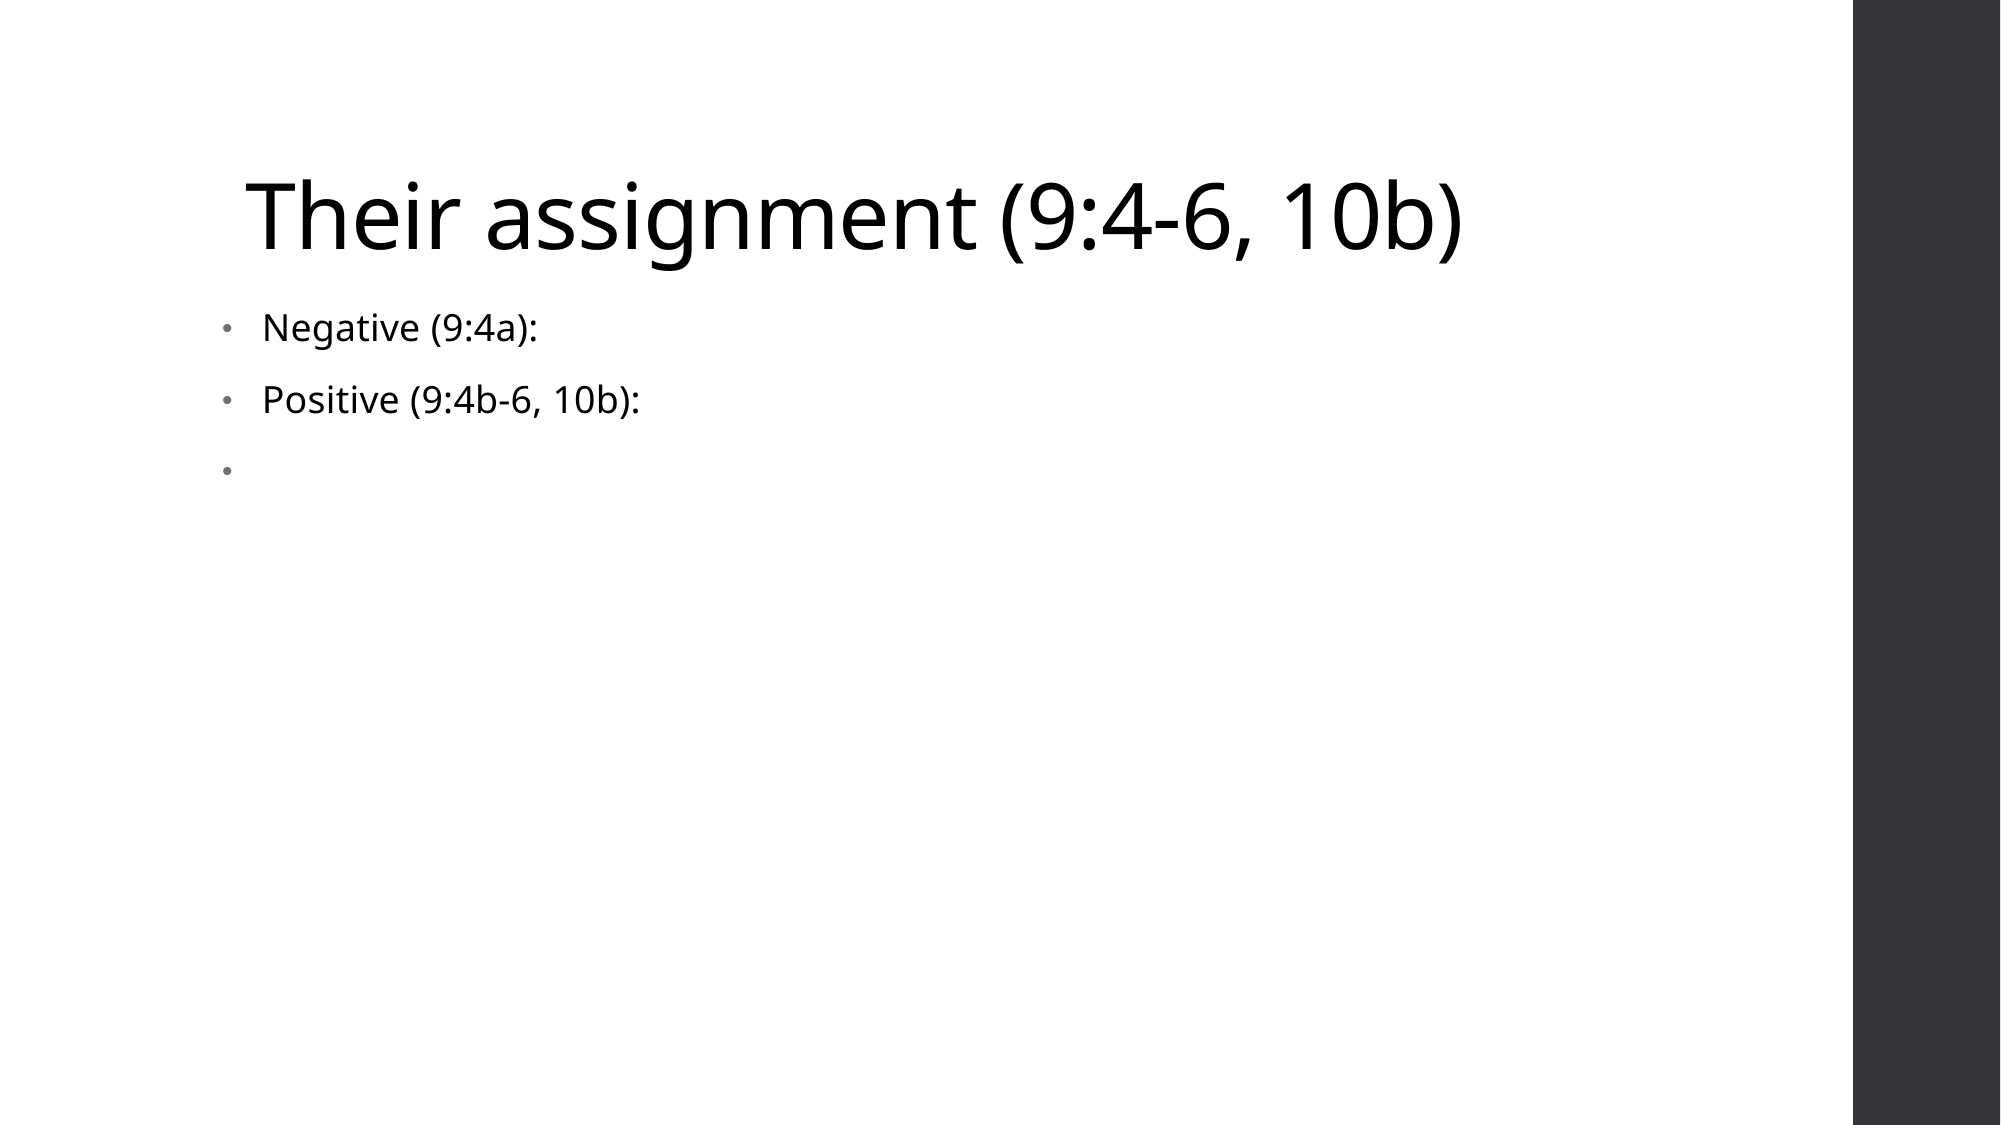

# Their assignment (9:4-6, 10b)
 Negative (9:4a):
 Positive (9:4b-6, 10b):